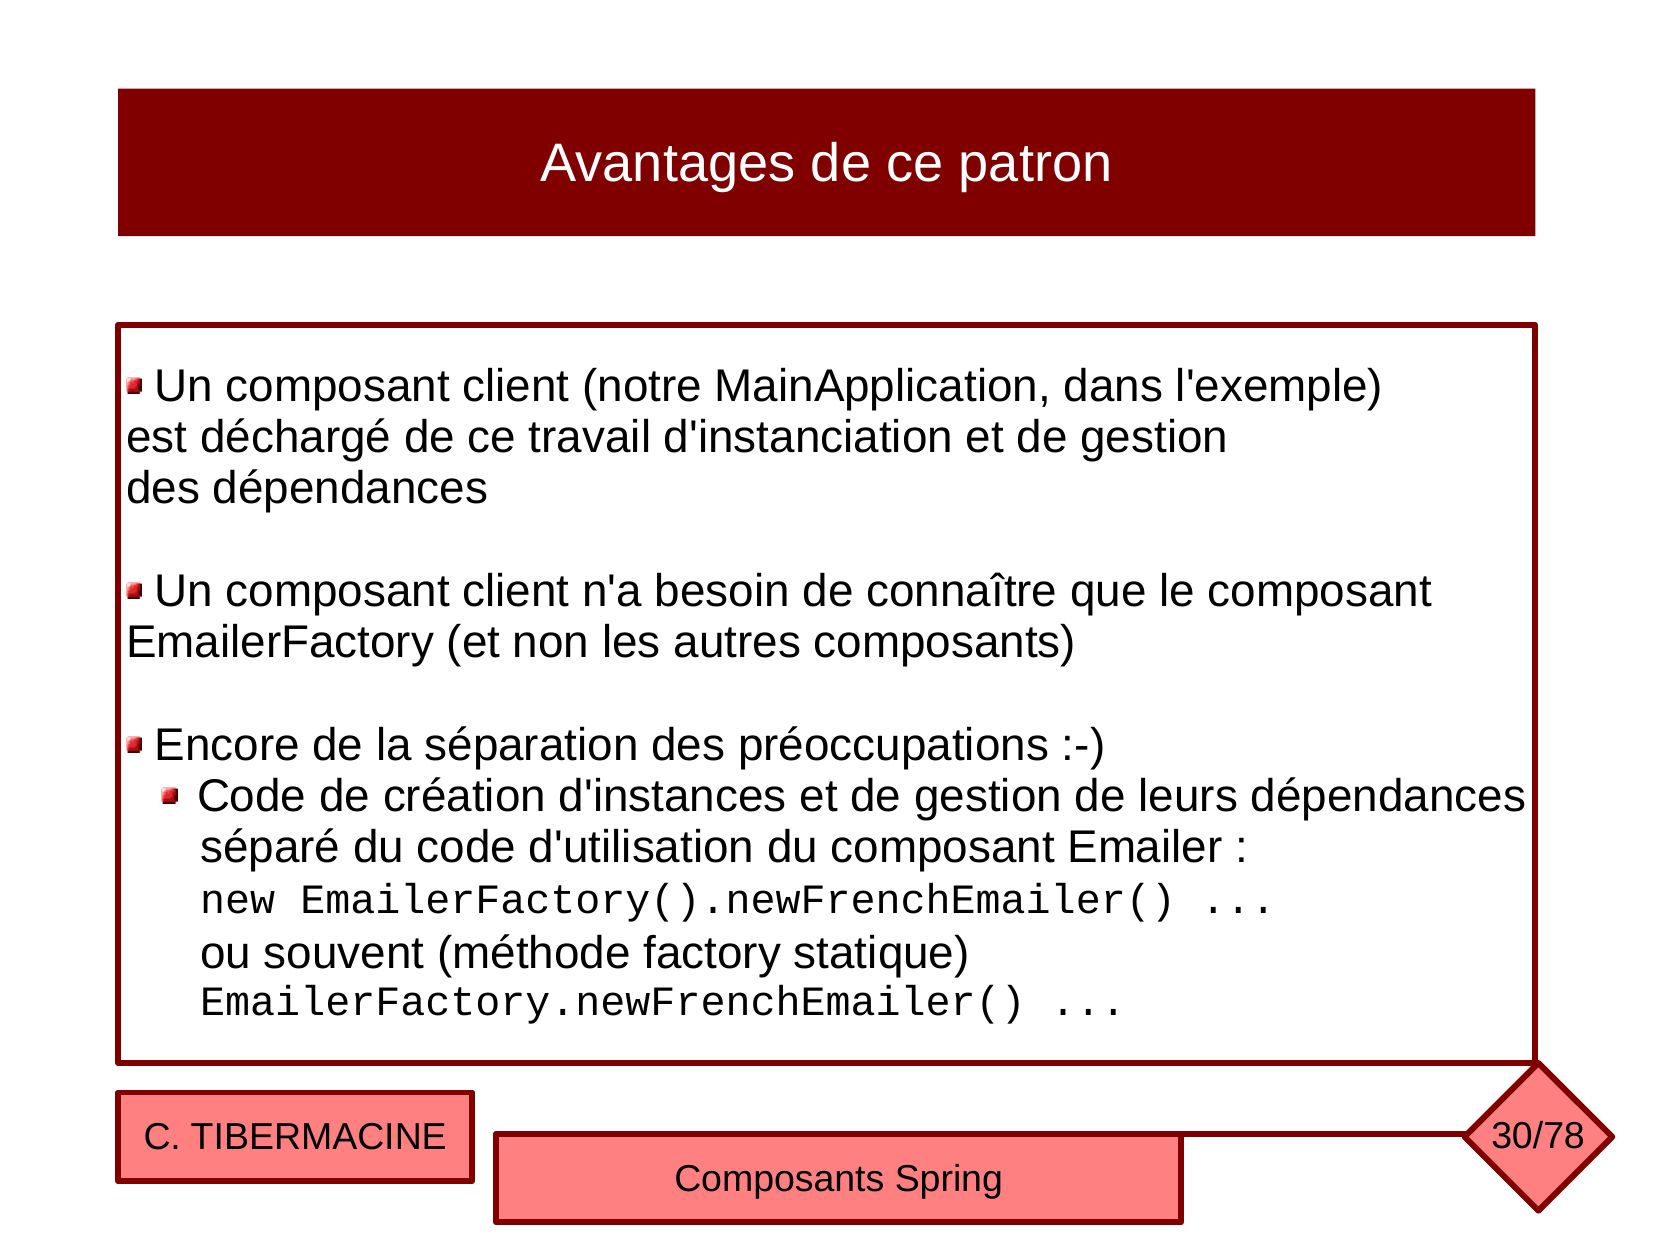

Avantages de ce patron
 Un composant client (notre MainApplication, dans l'exemple)
est déchargé de ce travail d'instanciation et de gestion
des dépendances
 Un composant client n'a besoin de connaître que le composant
EmailerFactory (et non les autres composants)
 Encore de la séparation des préoccupations :-)
Code de création d'instances et de gestion de leurs dépendances
	séparé du code d'utilisation du composant Emailer :
	new EmailerFactory().newFrenchEmailer() ...
	ou souvent (méthode factory statique)
	EmailerFactory.newFrenchEmailer() ...
C. TIBERMACINE
Composants Spring